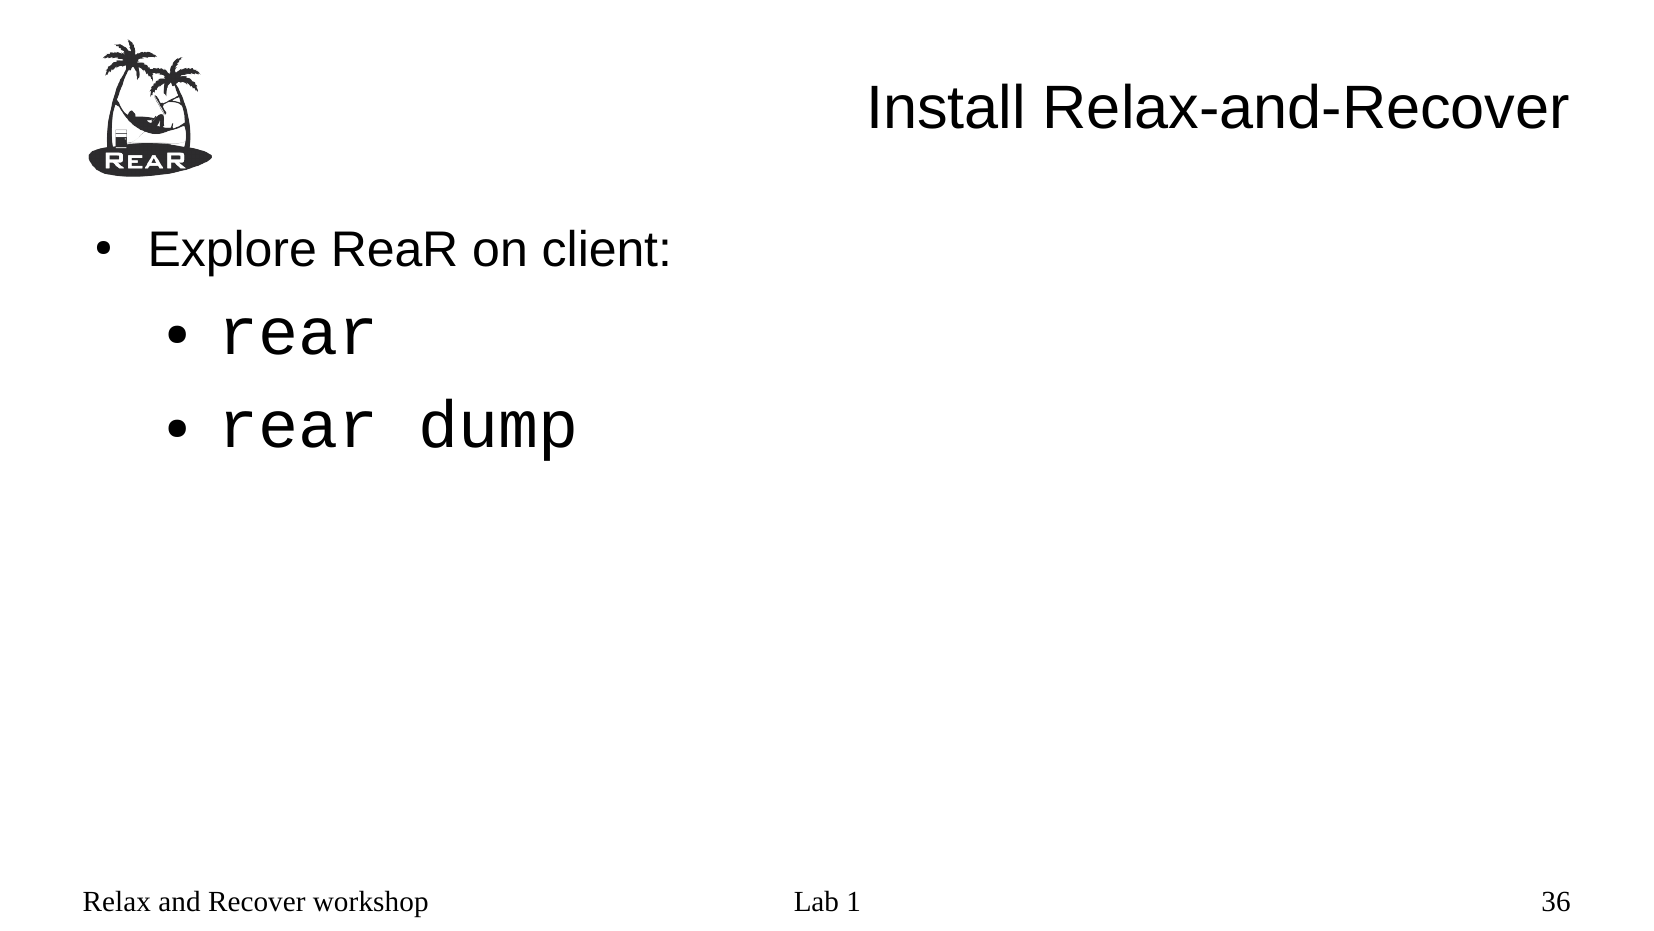

# Install Relax-and-Recover
Explore ReaR on client:
rear
rear dump
Relax and Recover workshop
Lab 1
36